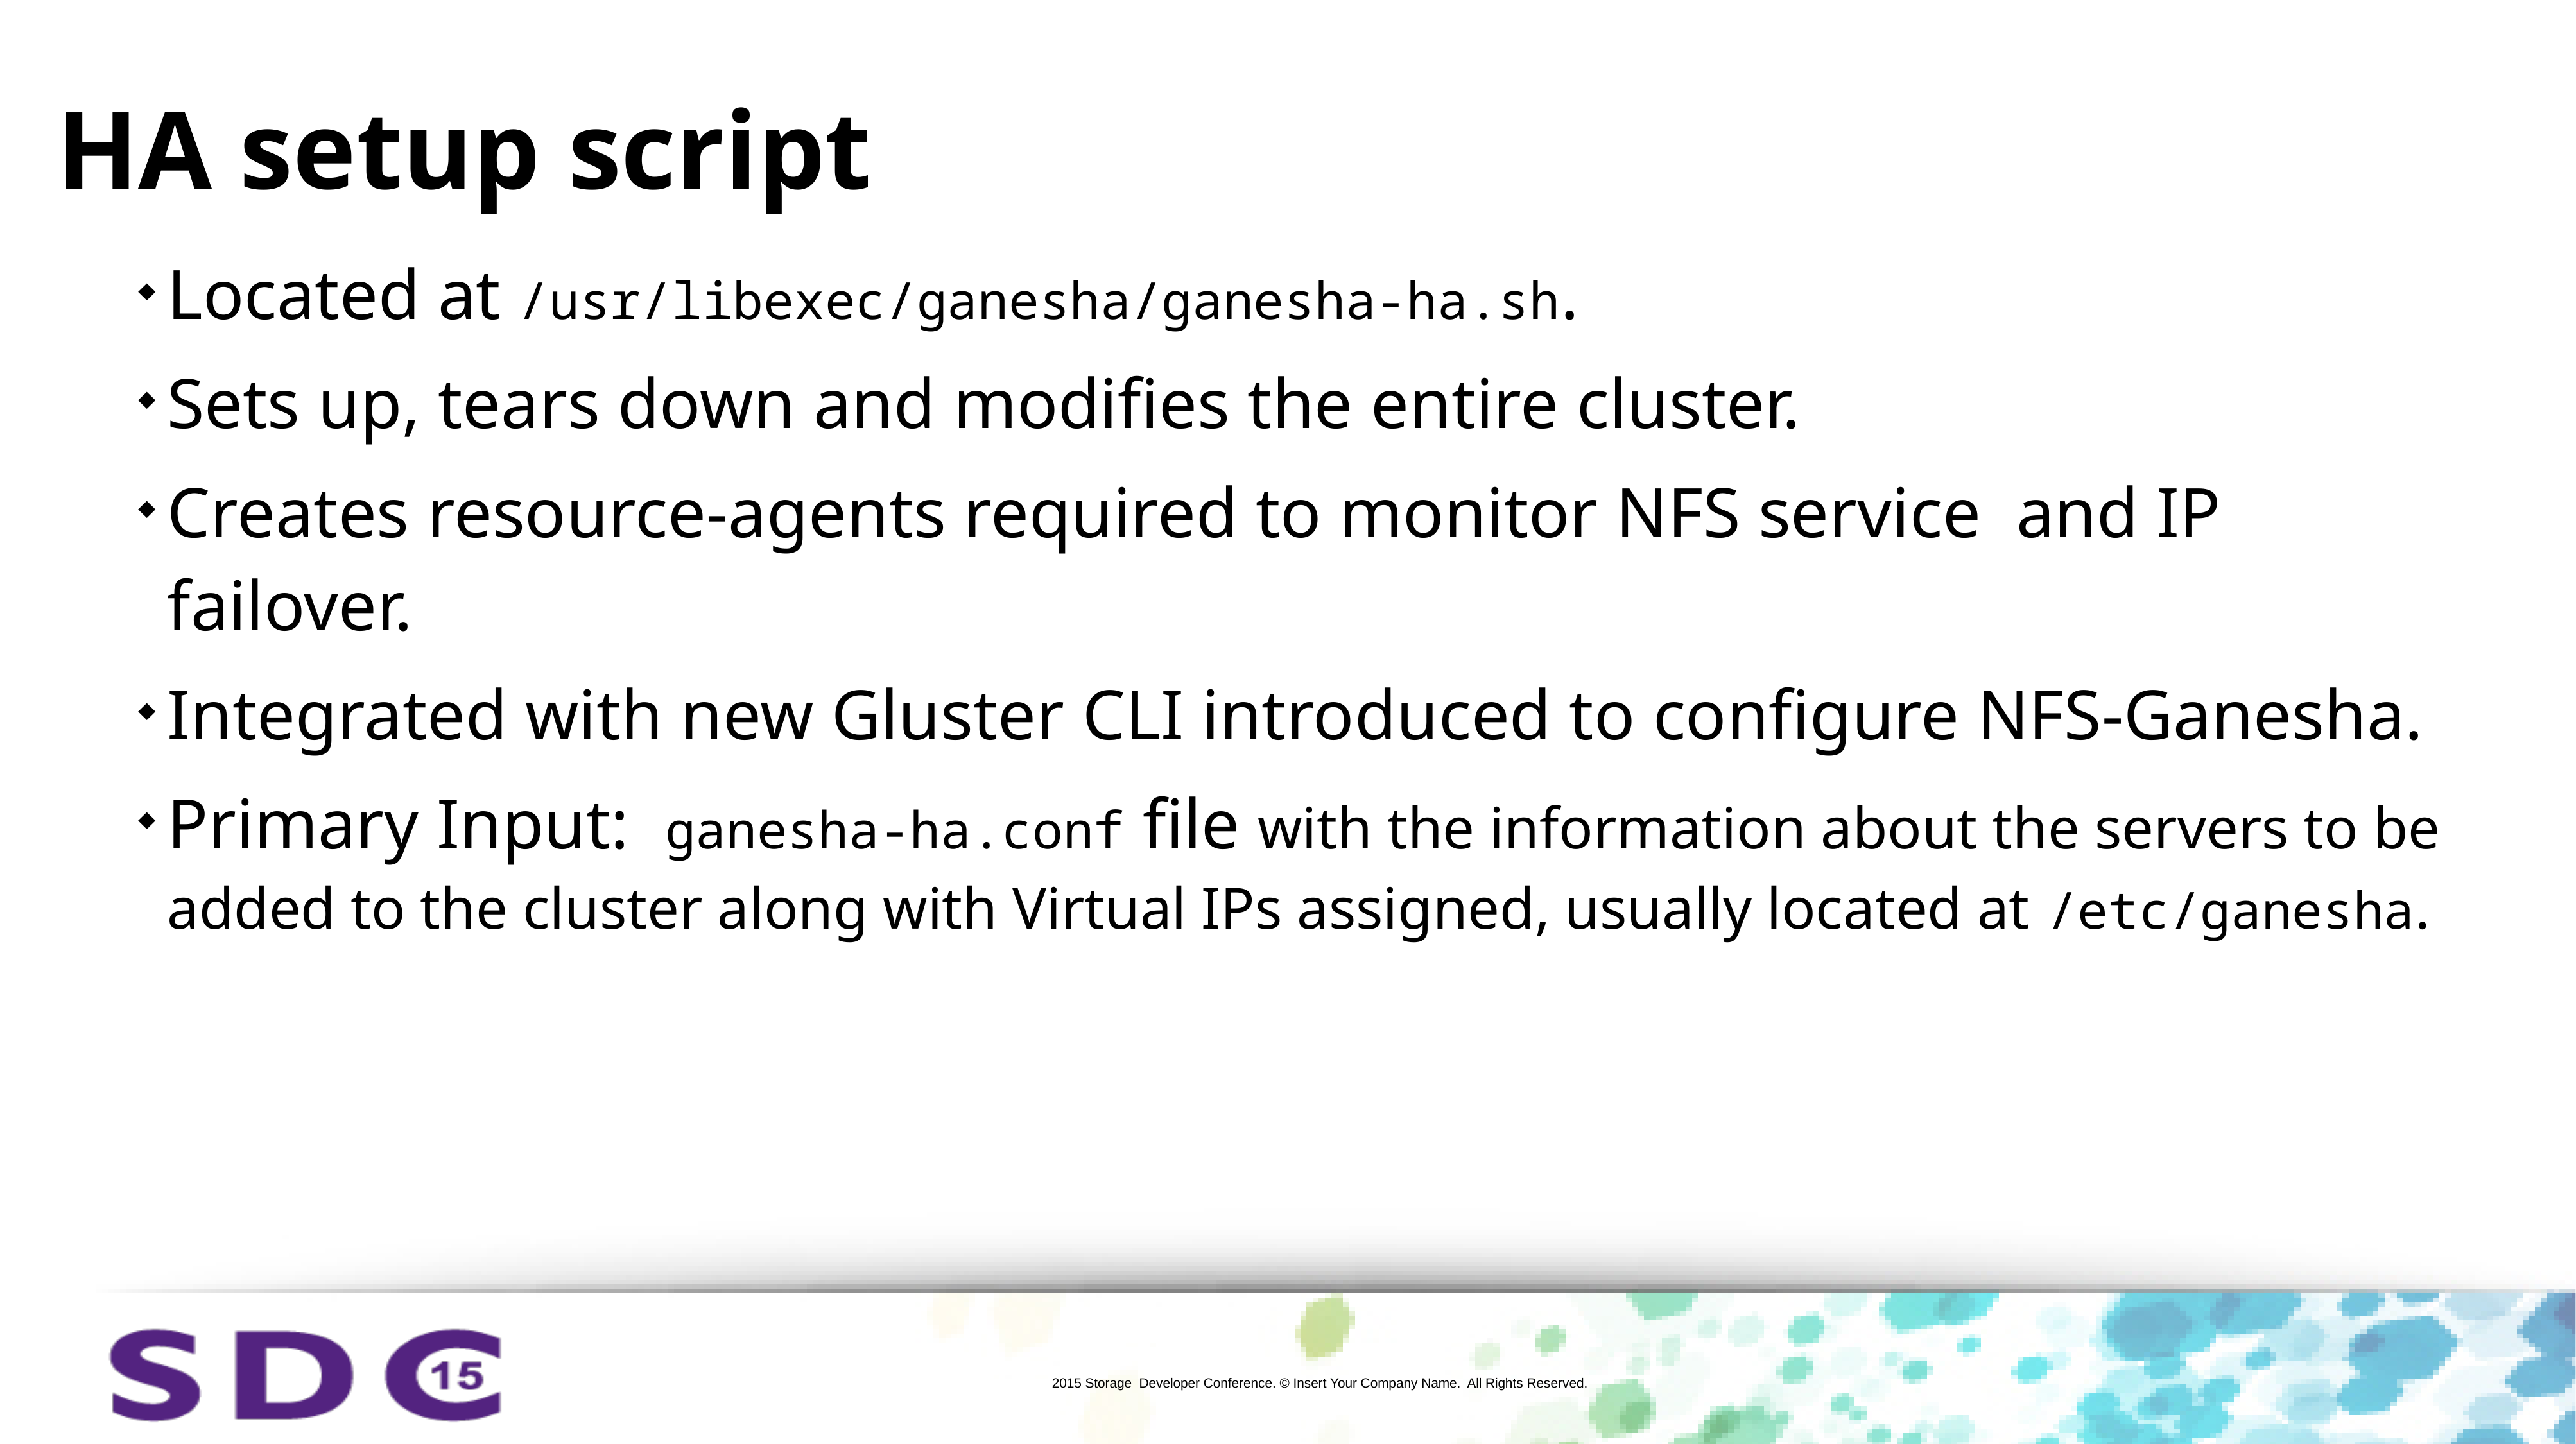

# HA setup script
Located at /usr/libexec/ganesha/ganesha-ha.sh.
Sets up, tears down and modifies the entire cluster.
Creates resource-agents required to monitor NFS service and IP failover.
Integrated with new Gluster CLI introduced to configure NFS-Ganesha.
Primary Input: ganesha-ha.conf file with the information about the servers to be added to the cluster along with Virtual IPs assigned, usually located at /etc/ganesha.